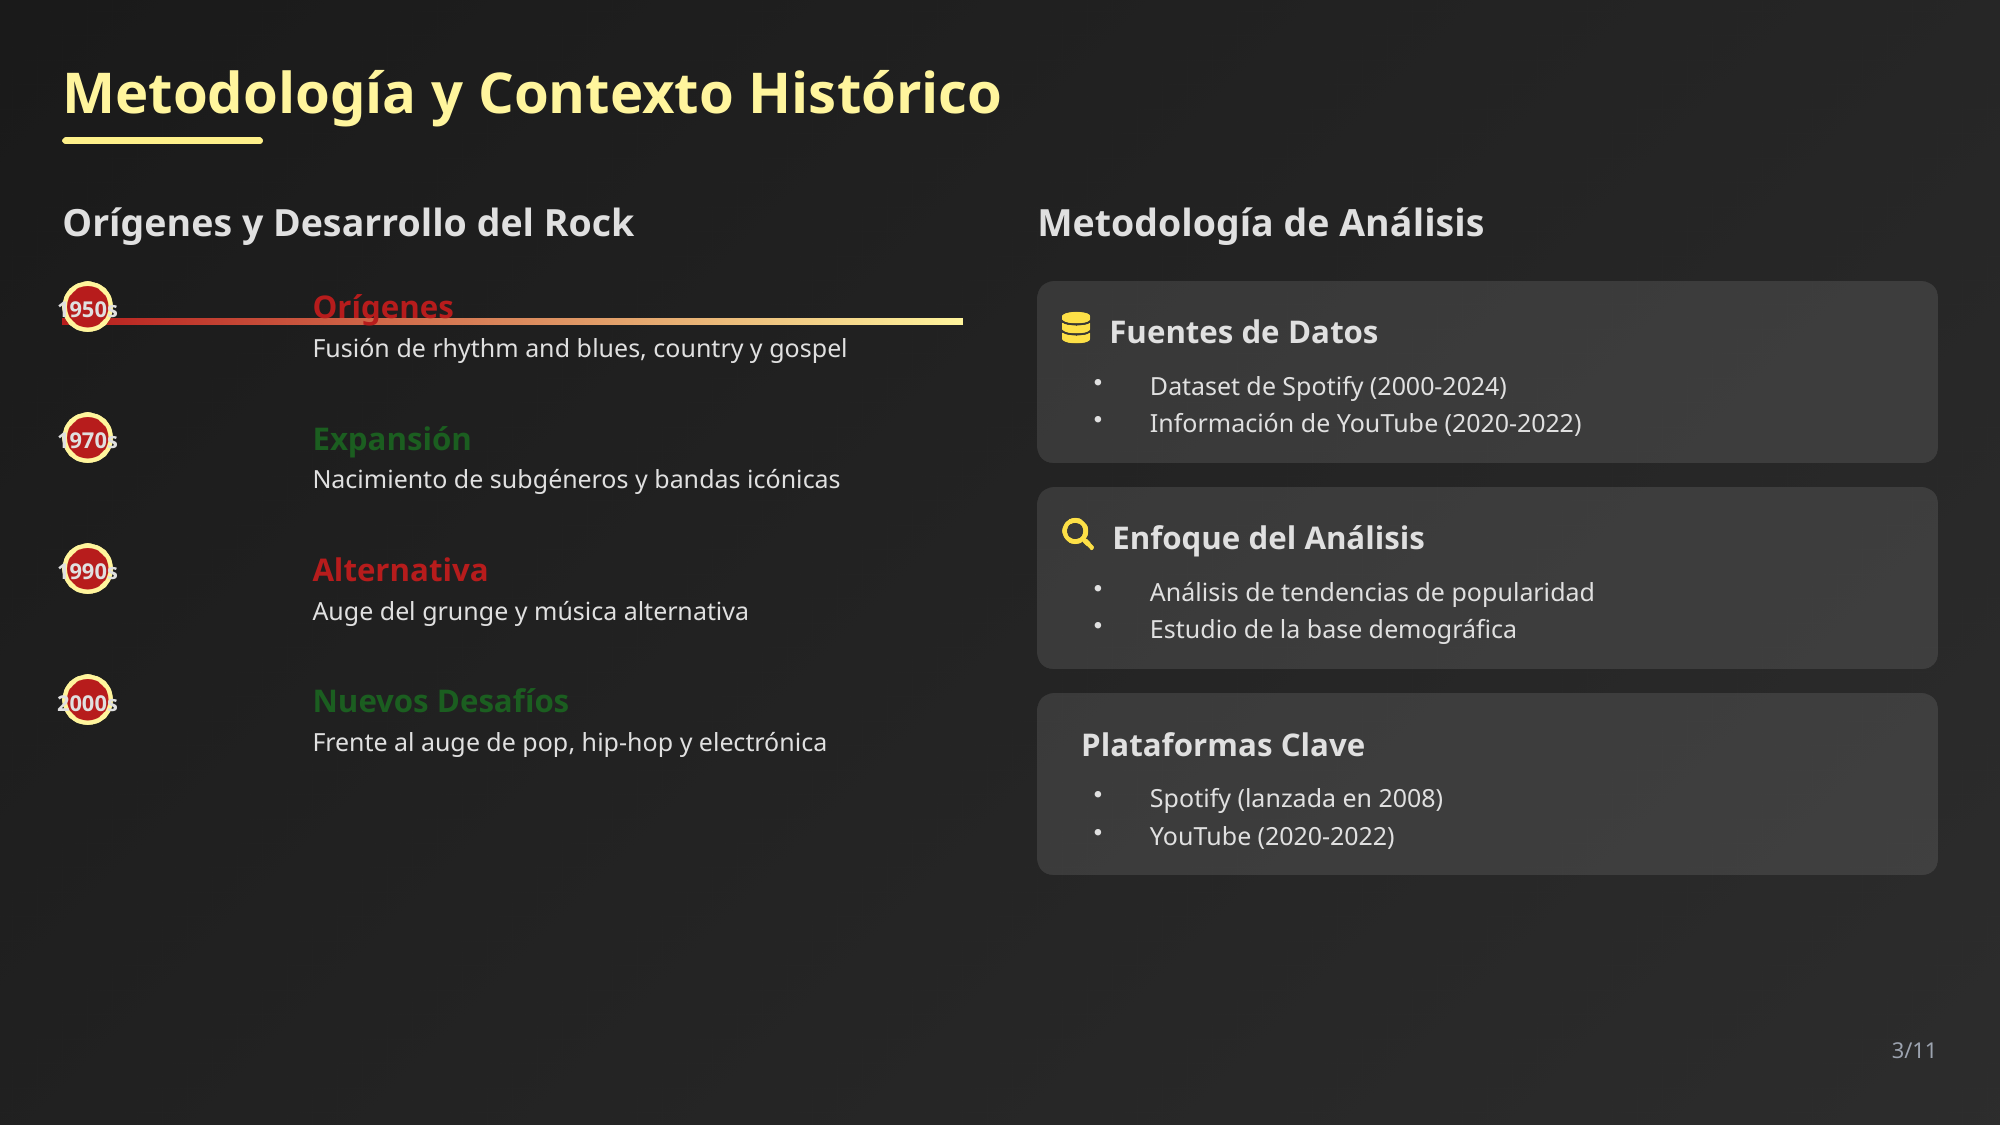

Metodología y Contexto Histórico
Orígenes y Desarrollo del Rock
Metodología de Análisis
Orígenes
1950s
Fuentes de Datos
Fusión de rhythm and blues, country y gospel
Dataset de Spotify (2000-2024)
Información de YouTube (2020-2022)
Expansión
1970s
Nacimiento de subgéneros y bandas icónicas
Enfoque del Análisis
Alternativa
1990s
Análisis de tendencias de popularidad
Auge del grunge y música alternativa
Estudio de la base demográfica
Nuevos Desafíos
2000s
Frente al auge de pop, hip-hop y electrónica
Plataformas Clave
Spotify (lanzada en 2008)
YouTube (2020-2022)
3/11